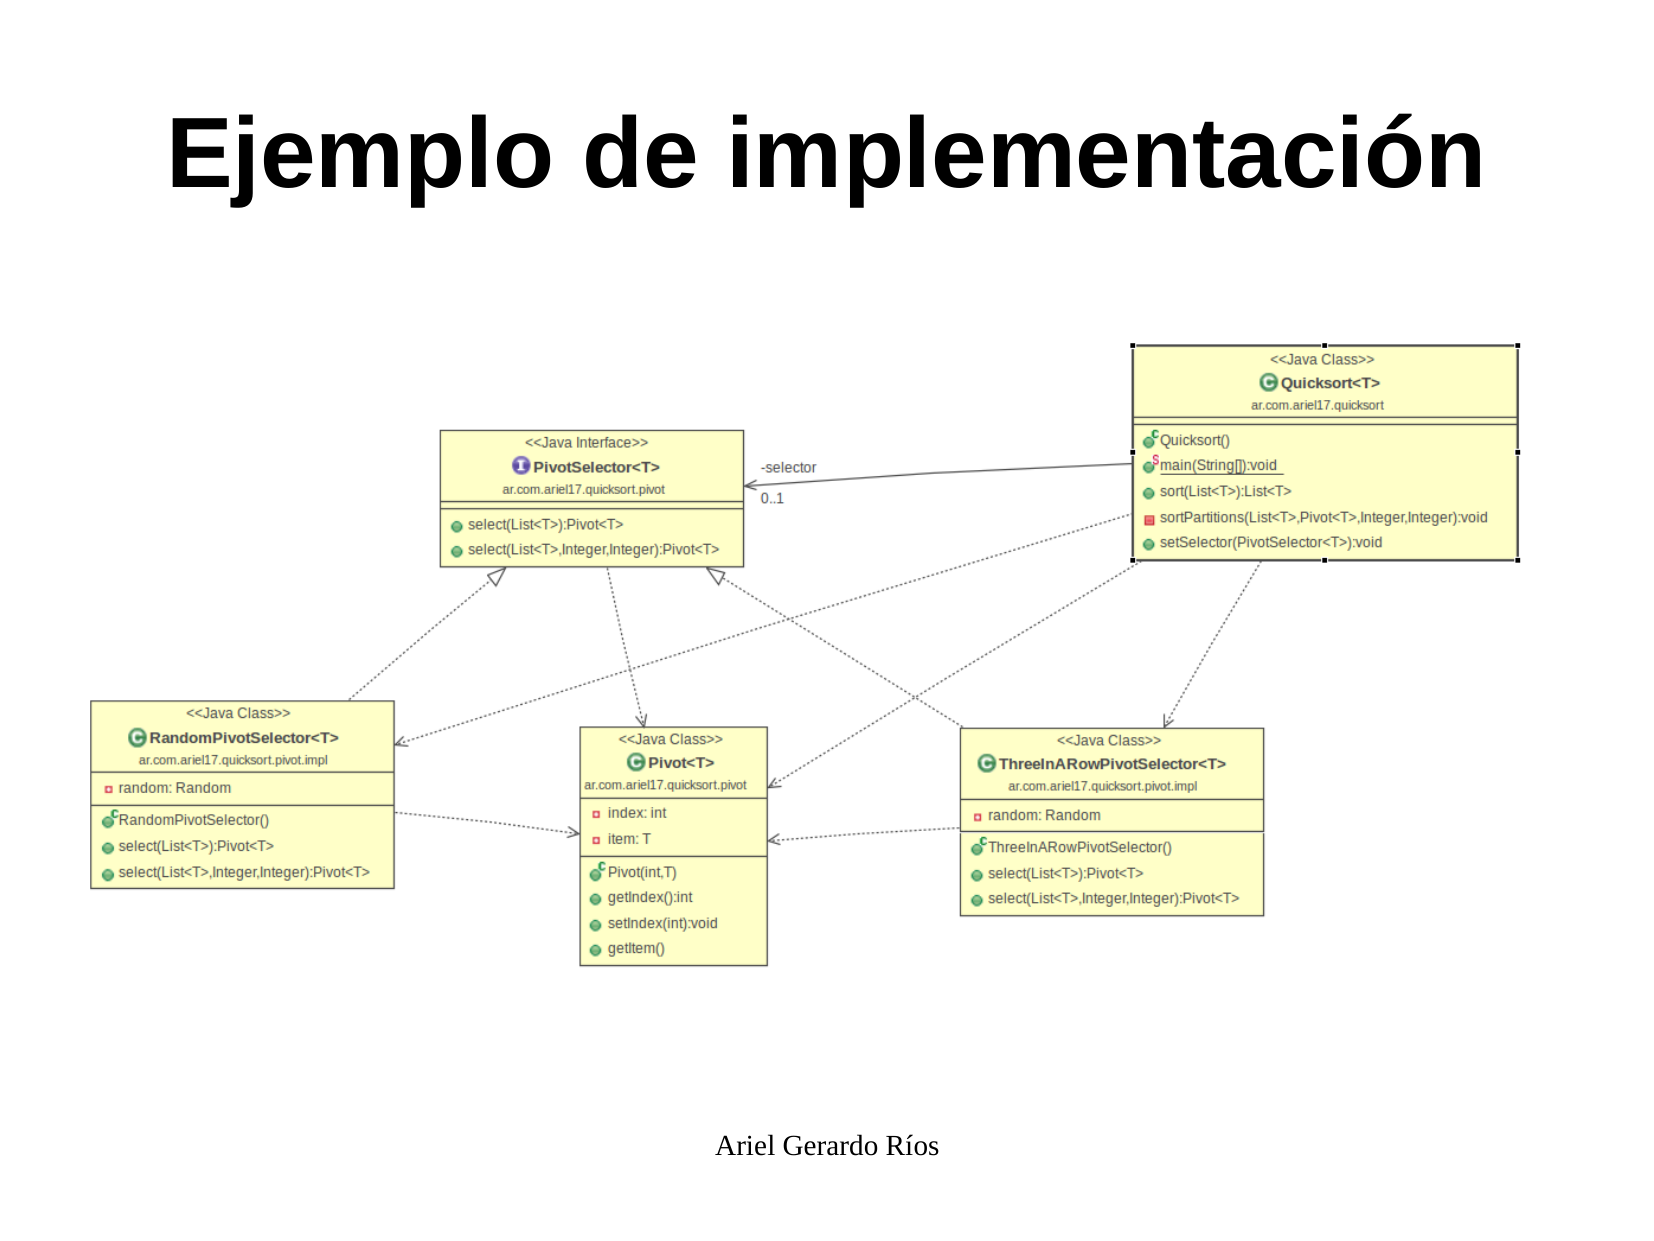

# Ejemplo de implementación
Ariel Gerardo Ríos